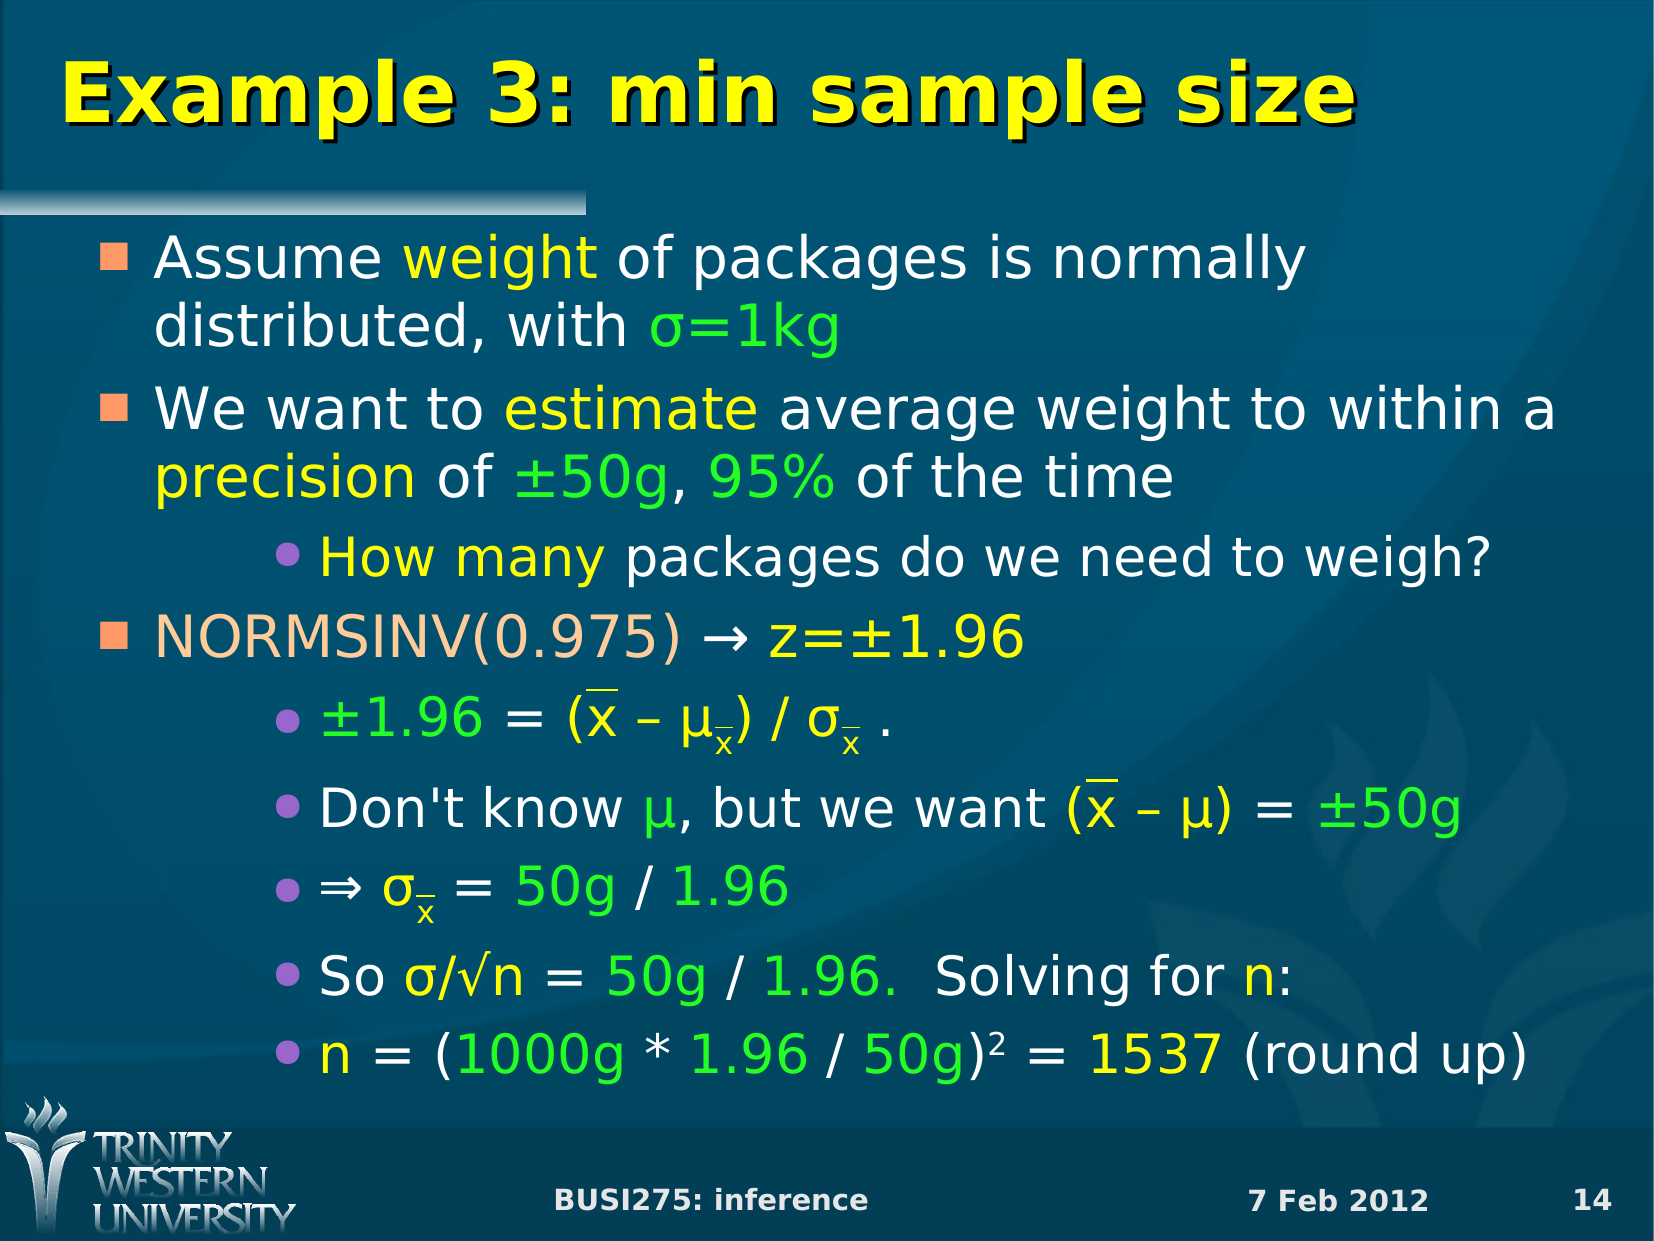

# Example 3: min sample size
Assume weight of packages is normally distributed, with σ=1kg
We want to estimate average weight to within a precision of ±50g, 95% of the time
How many packages do we need to weigh?
NORMSINV(0.975) → z=±1.96
±1.96 = (x – μx) / σx .
Don't know μ, but we want (x – μ) = ±50g
⇒ σx = 50g / 1.96
So σ/√n = 50g / 1.96. Solving for n:
n = (1000g * 1.96 / 50g)2 = 1537 (round up)
BUSI275: inference
7 Feb 2012
14